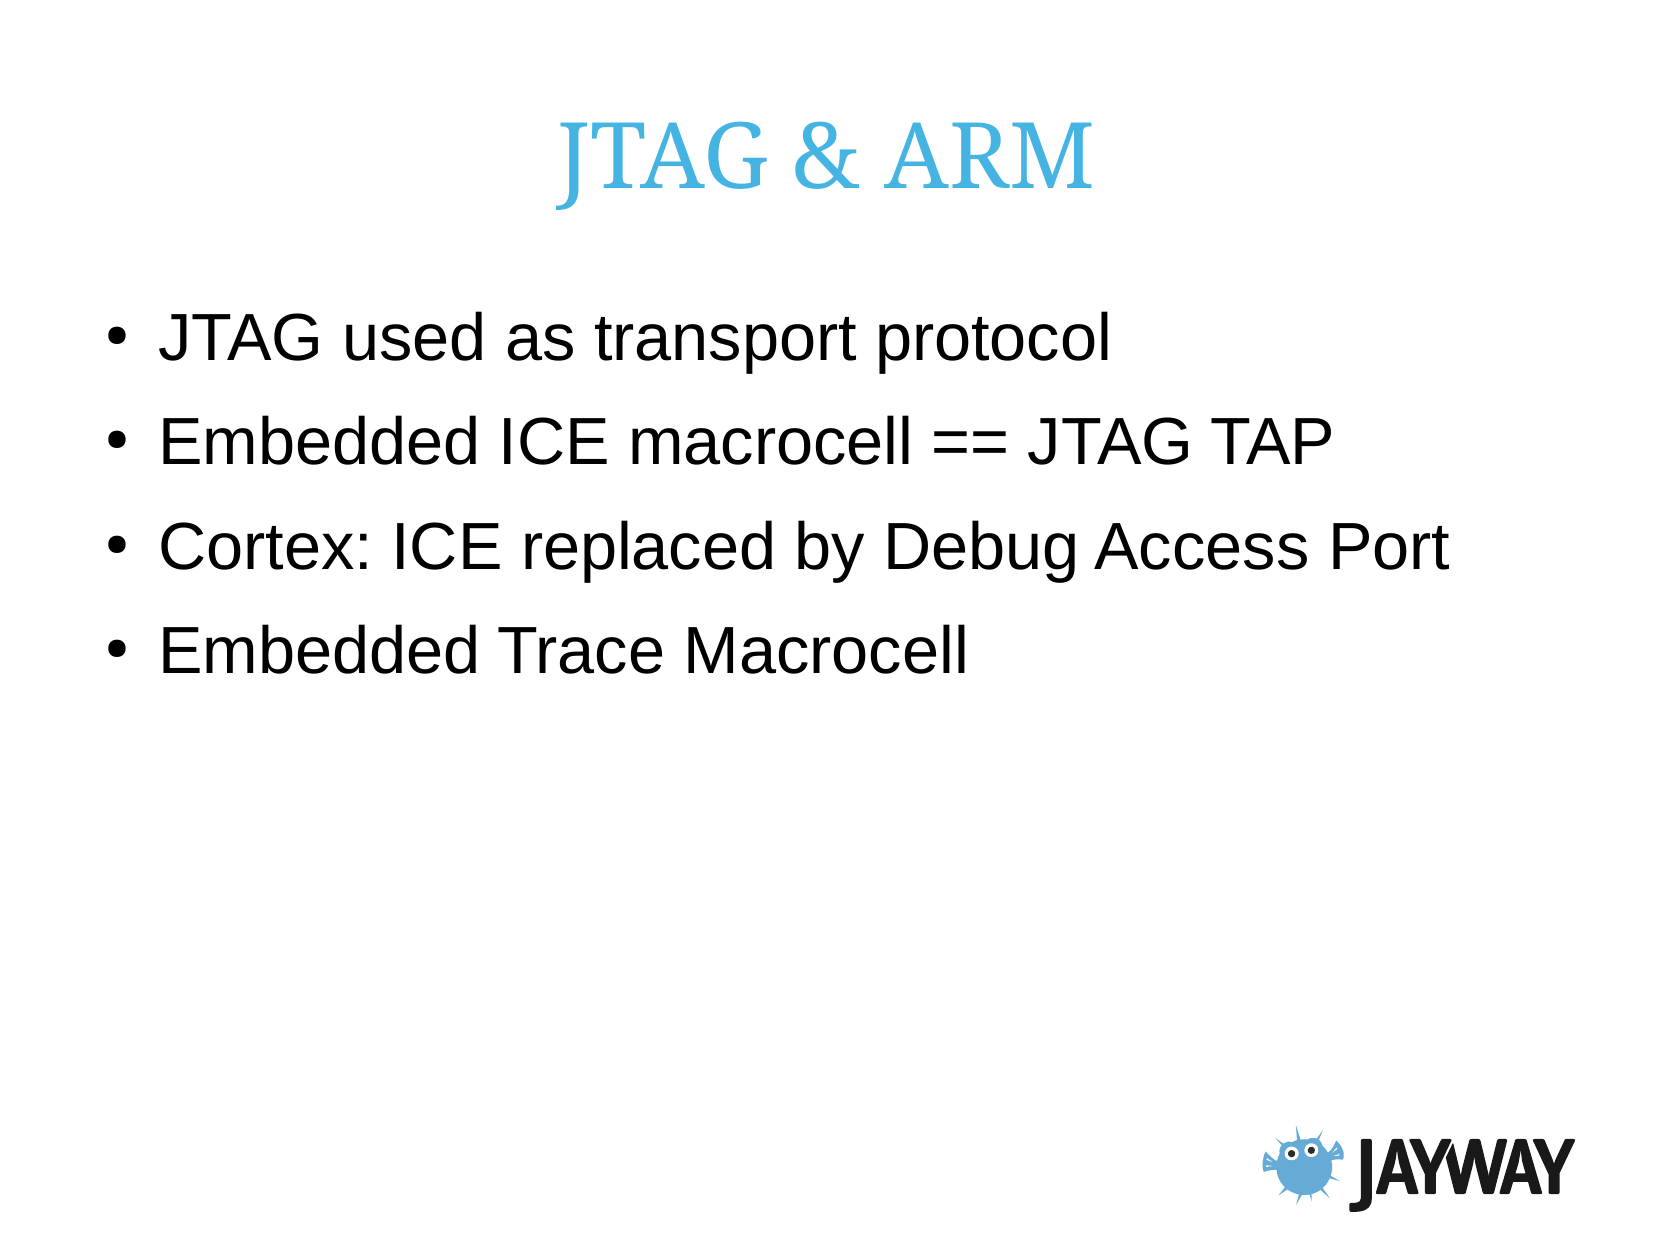

# JTAG & ARM
JTAG used as transport protocol
Embedded ICE macrocell == JTAG TAP
Cortex: ICE replaced by Debug Access Port
Embedded Trace Macrocell